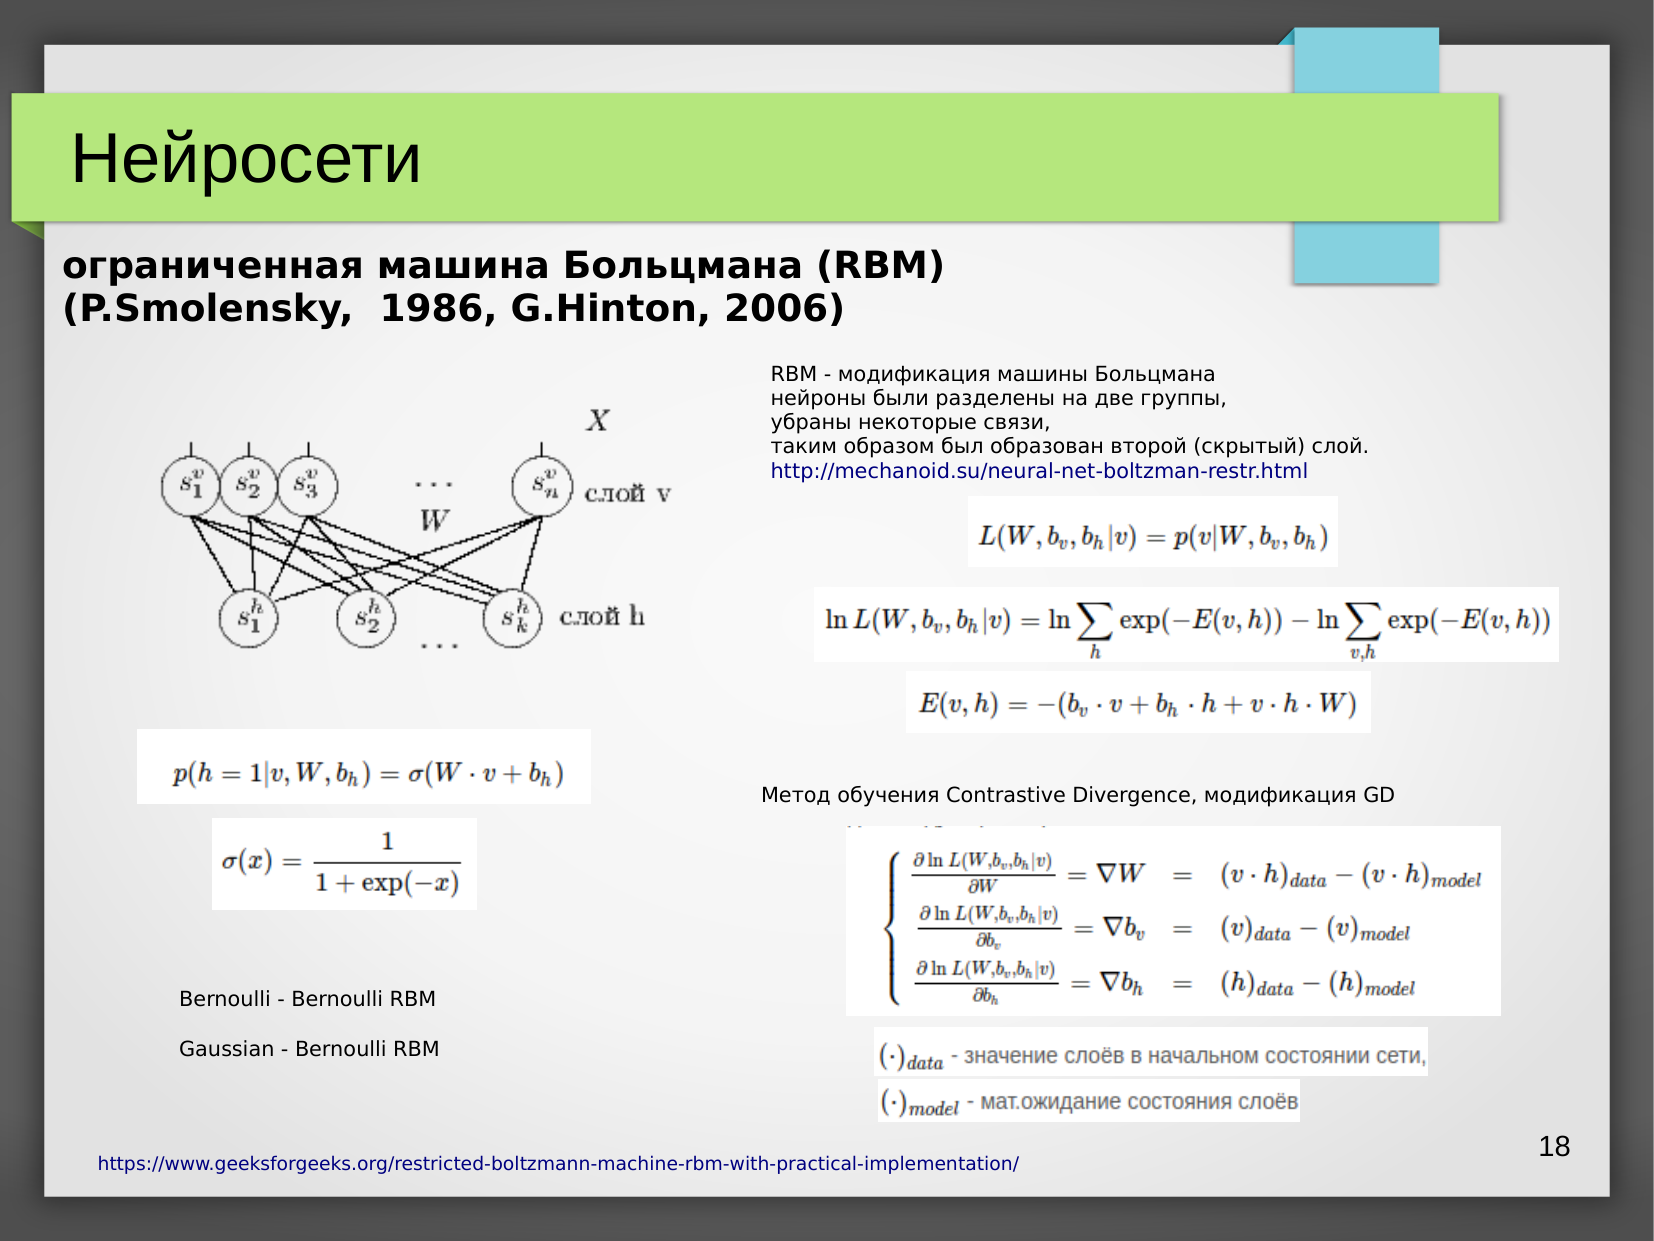

# Нейросети
ограниченная машина Больцмана (RBM)
(P.Smolensky, 1986, G.Hinton, 2006)
RBM - модификация машины Больцмана
нейроны были разделены на две группы,
убраны некоторые связи,
таким образом был образован второй (скрытый) слой.
http://mechanoid.su/neural-net-boltzman-restr.html
Метод обучения Contrastive Divergence, модификация GD
Bernoulli - Bernoulli RBM
Gaussian - Bernoulli RBM
18
https://www.geeksforgeeks.org/restricted-boltzmann-machine-rbm-with-practical-implementation/